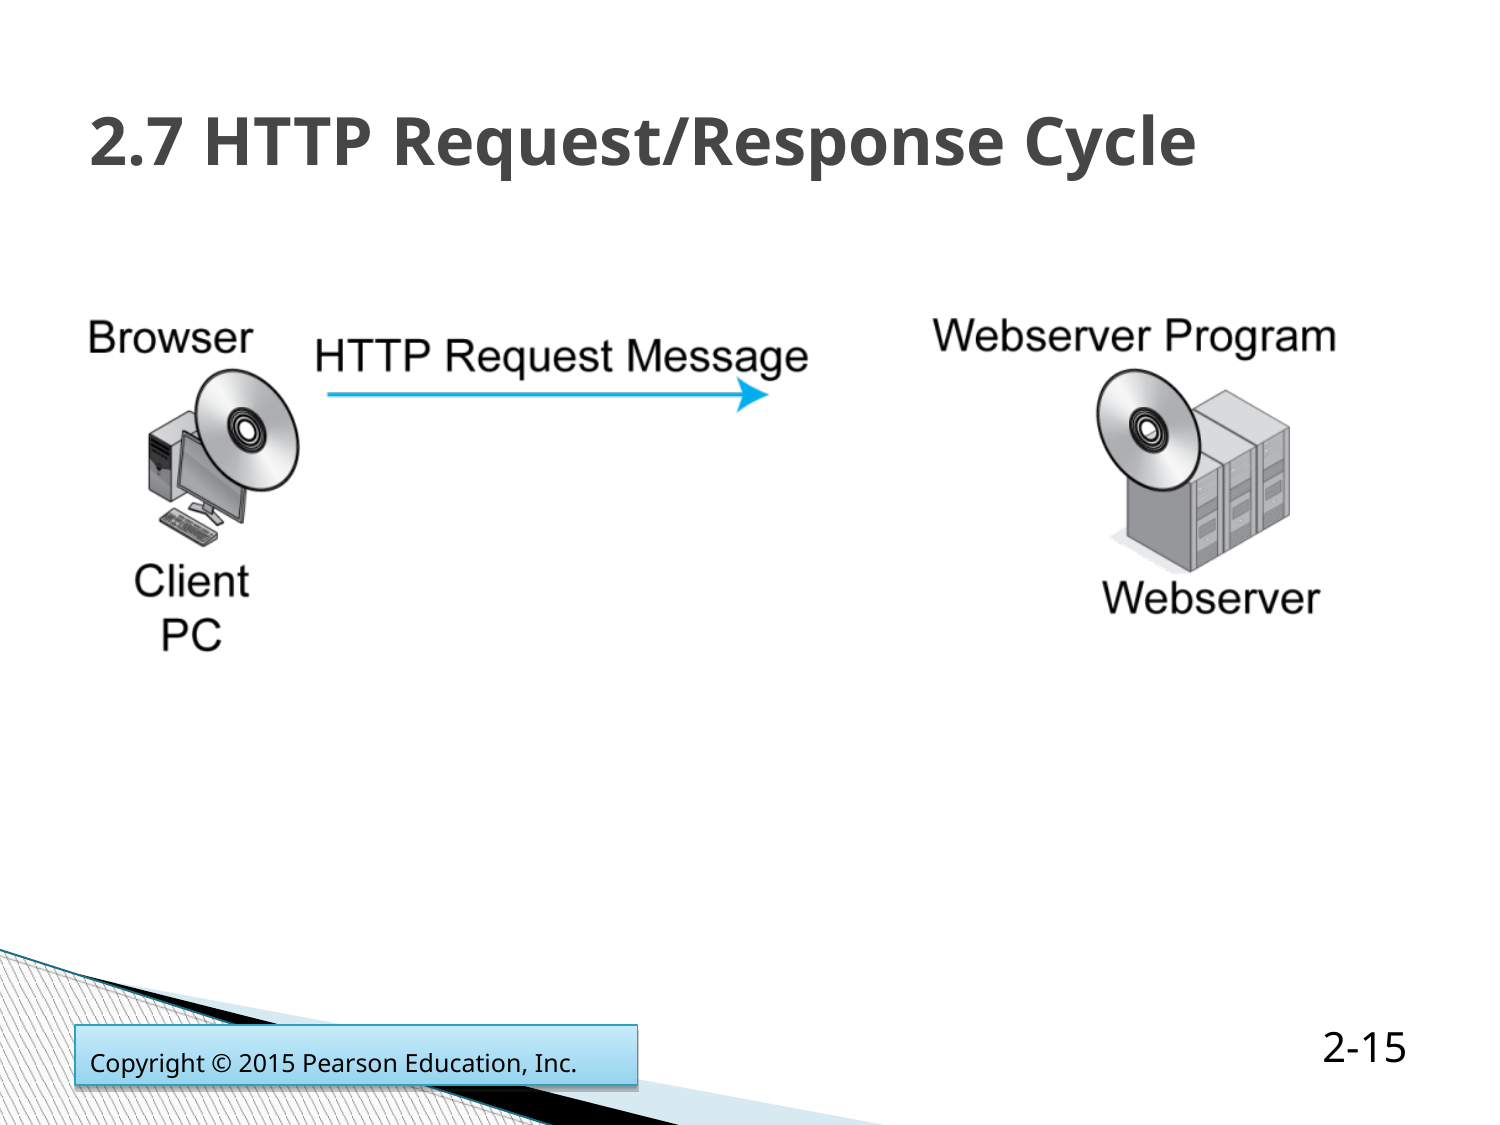

# 2.7 HTTP Request/Response Cycle
Copyright © 2015 Pearson Education, Inc.